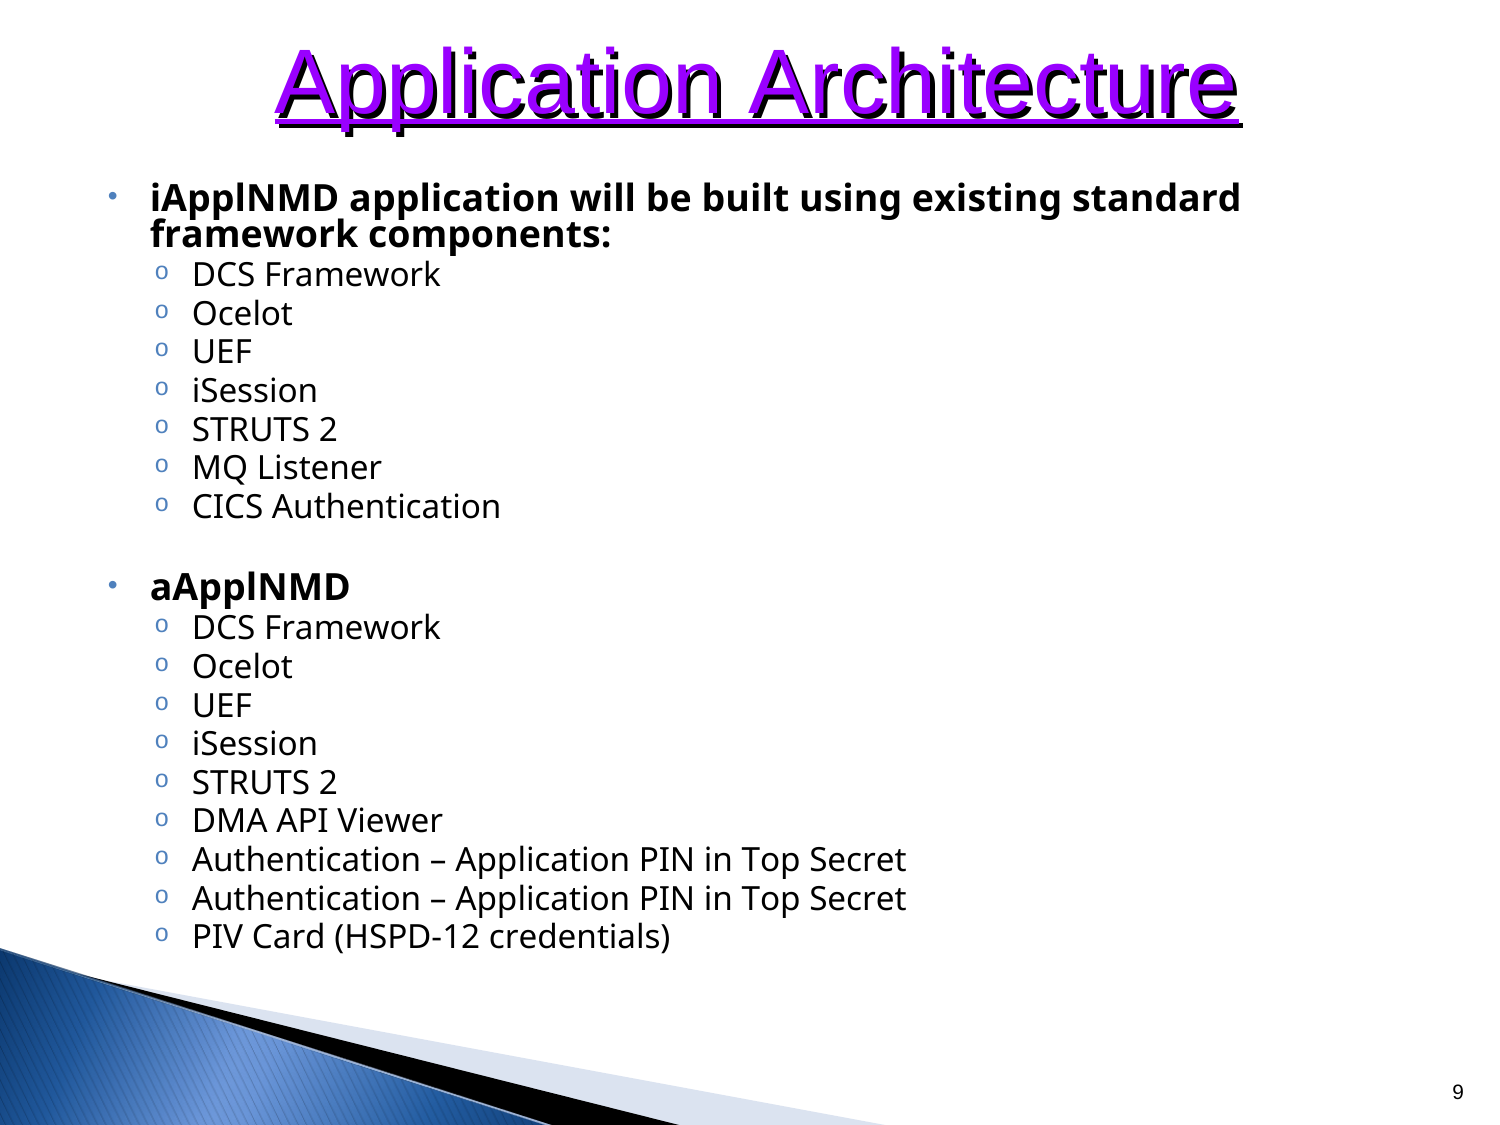

Application Architecture
# iApplNMD application will be built using existing standard framework components:
DCS Framework
Ocelot
UEF
iSession
STRUTS 2
MQ Listener
CICS Authentication
aApplNMD
DCS Framework
Ocelot
UEF
iSession
STRUTS 2
DMA API Viewer
Authentication – Application PIN in Top Secret
Authentication – Application PIN in Top Secret
PIV Card (HSPD-12 credentials)